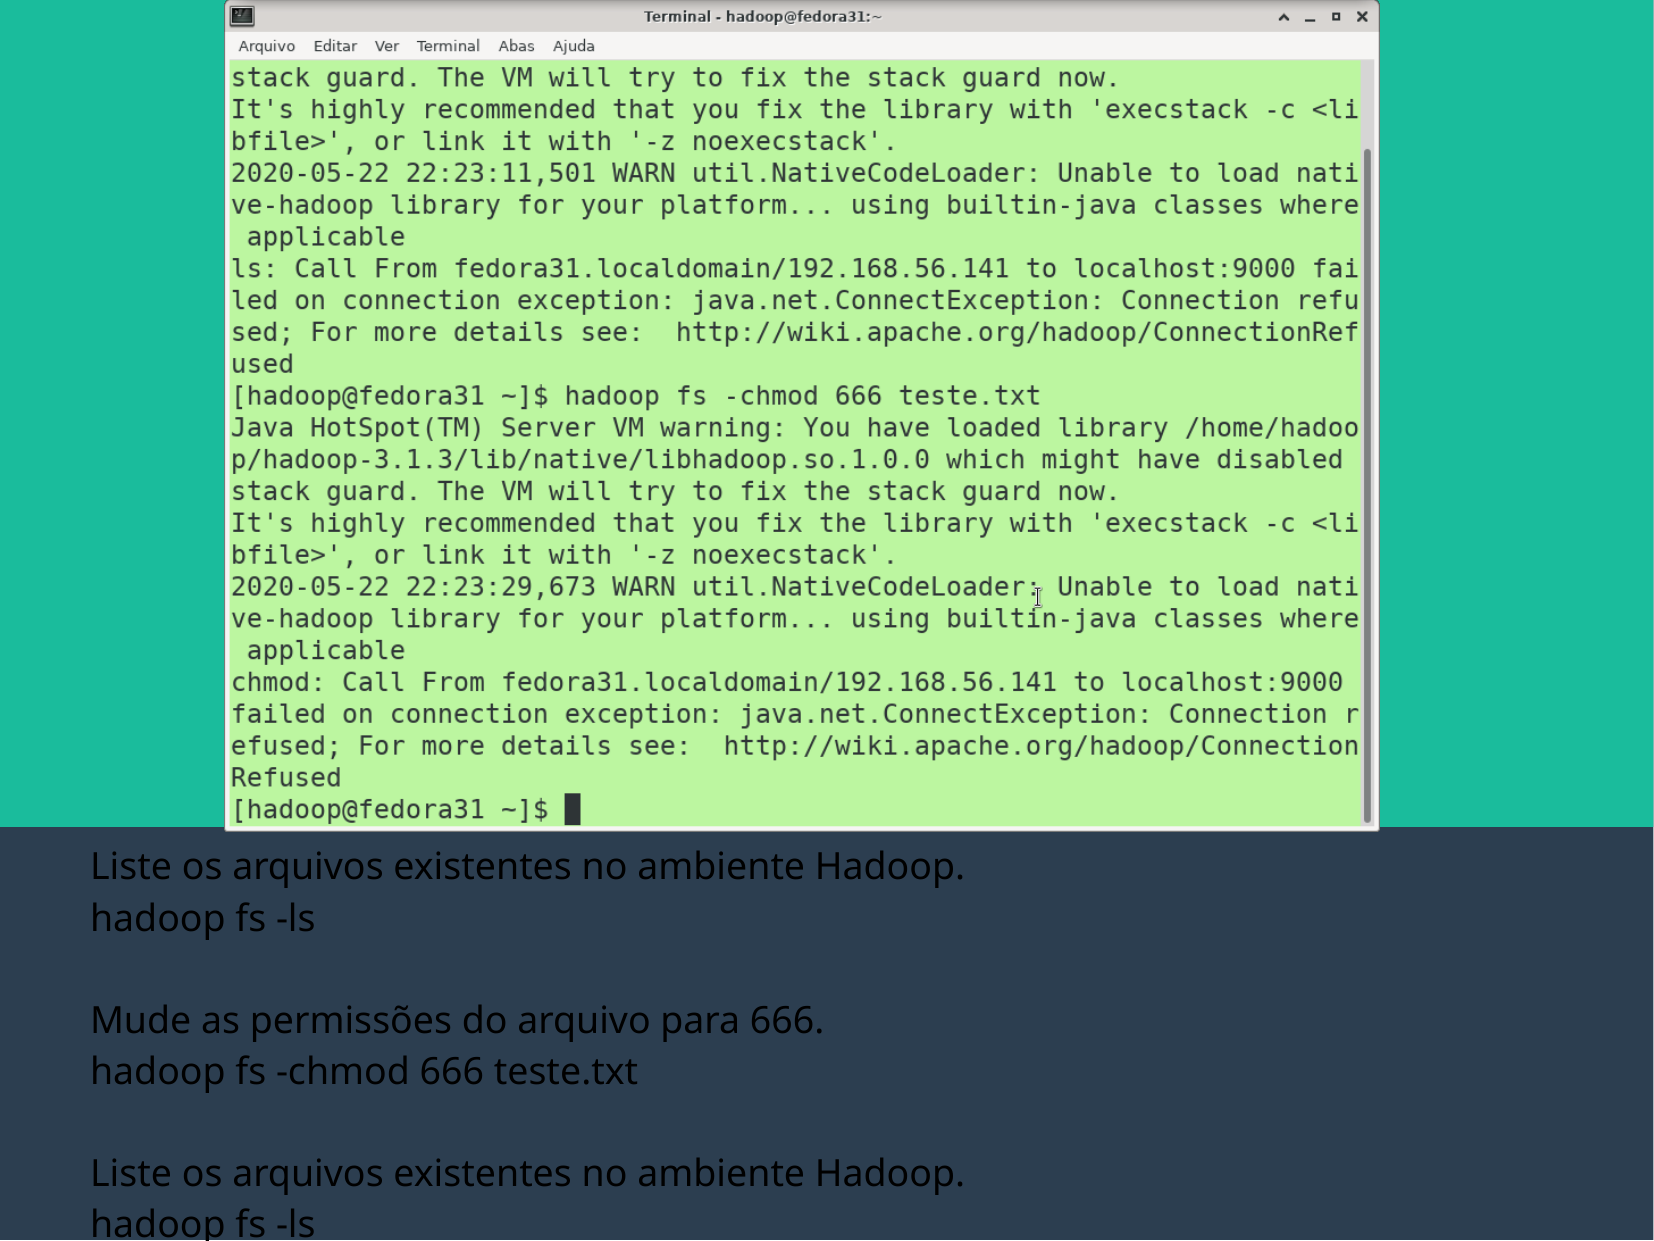

Liste os arquivos existentes no ambiente Hadoop.
hadoop fs -ls
Mude as permissões do arquivo para 666.
hadoop fs -chmod 666 teste.txt
Liste os arquivos existentes no ambiente Hadoop.
hadoop fs -ls